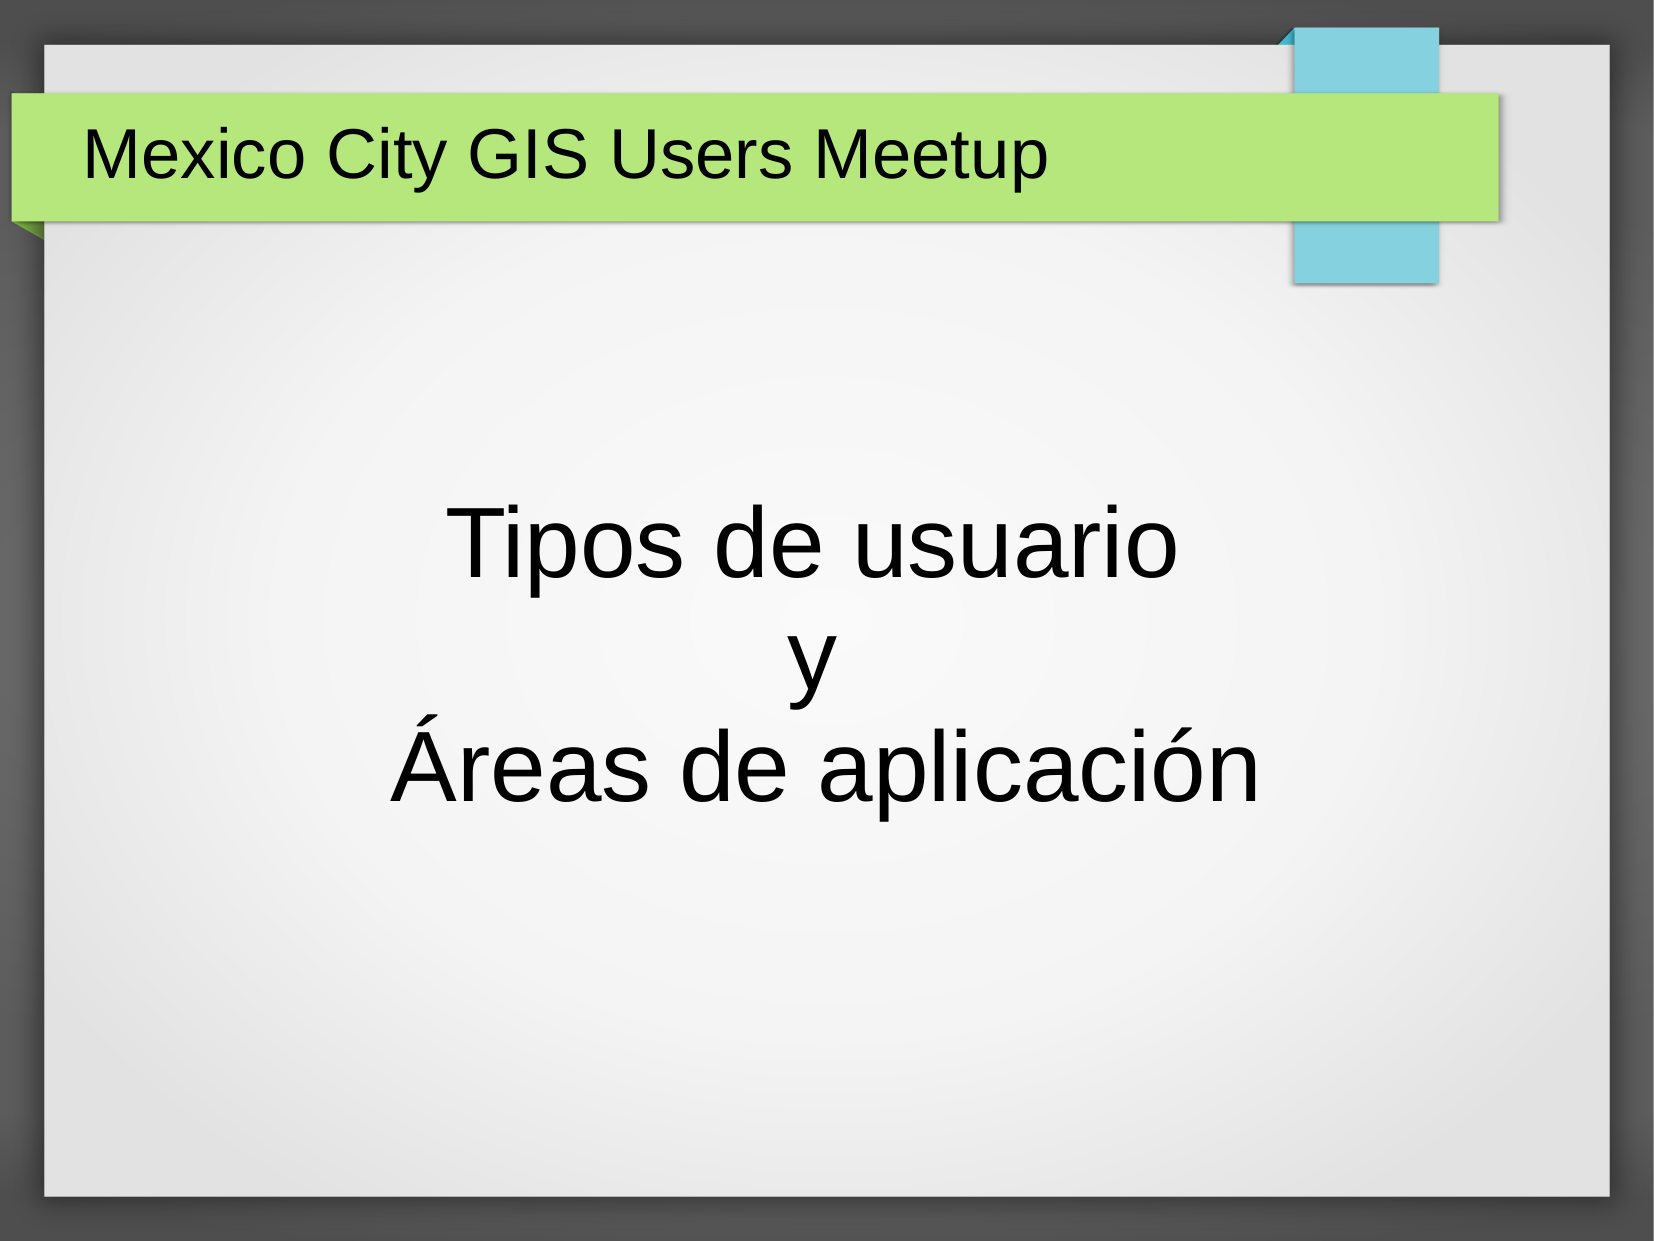

# Mexico City GIS Users Meetup
Tipos de usuario
y
Áreas de aplicación